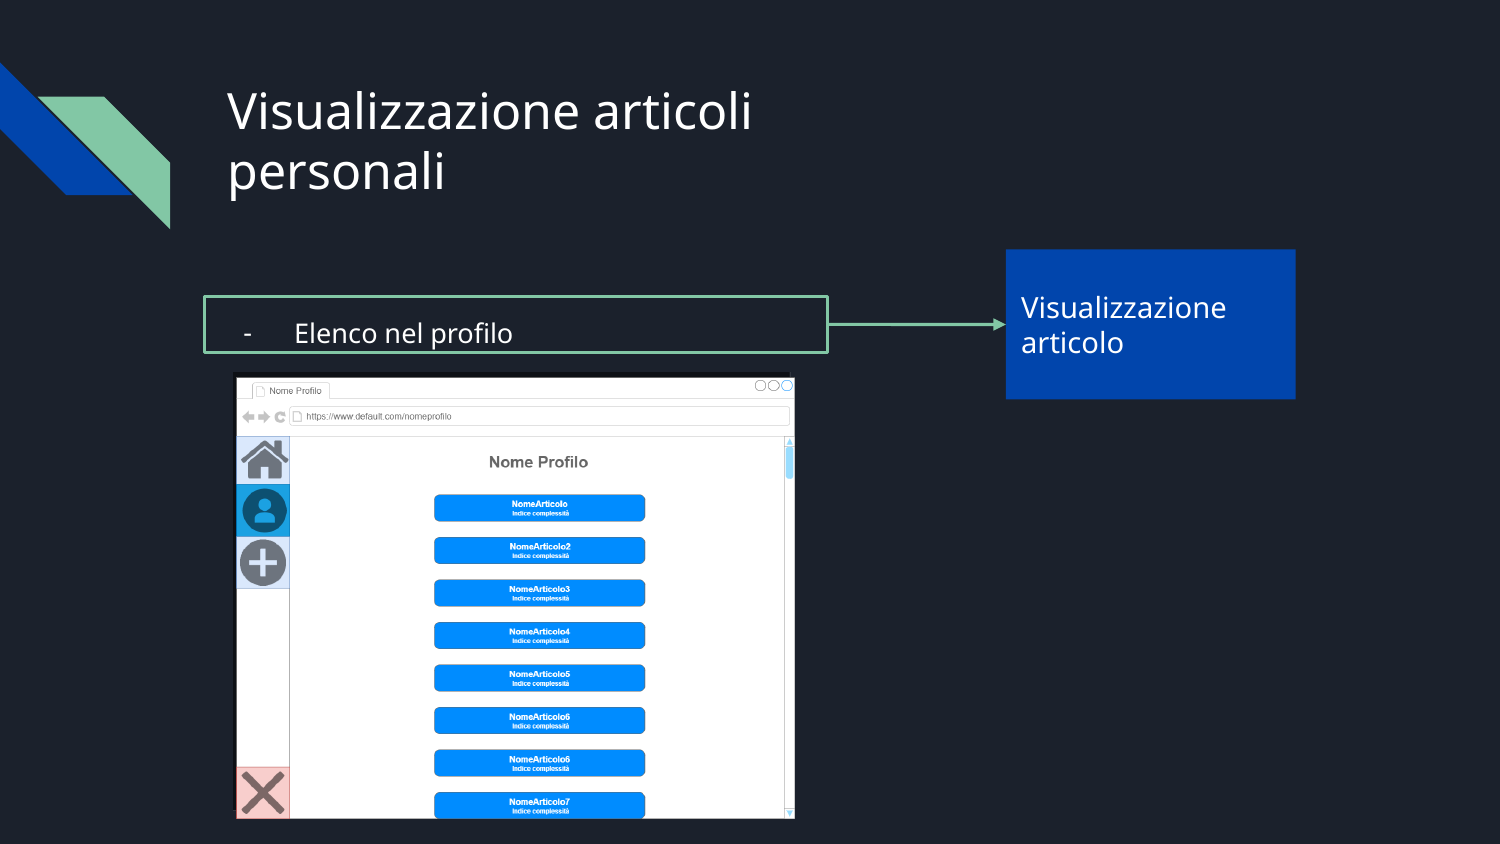

# Visualizzazione articoli personali
Visualizzazione articolo
Elenco nel profilo